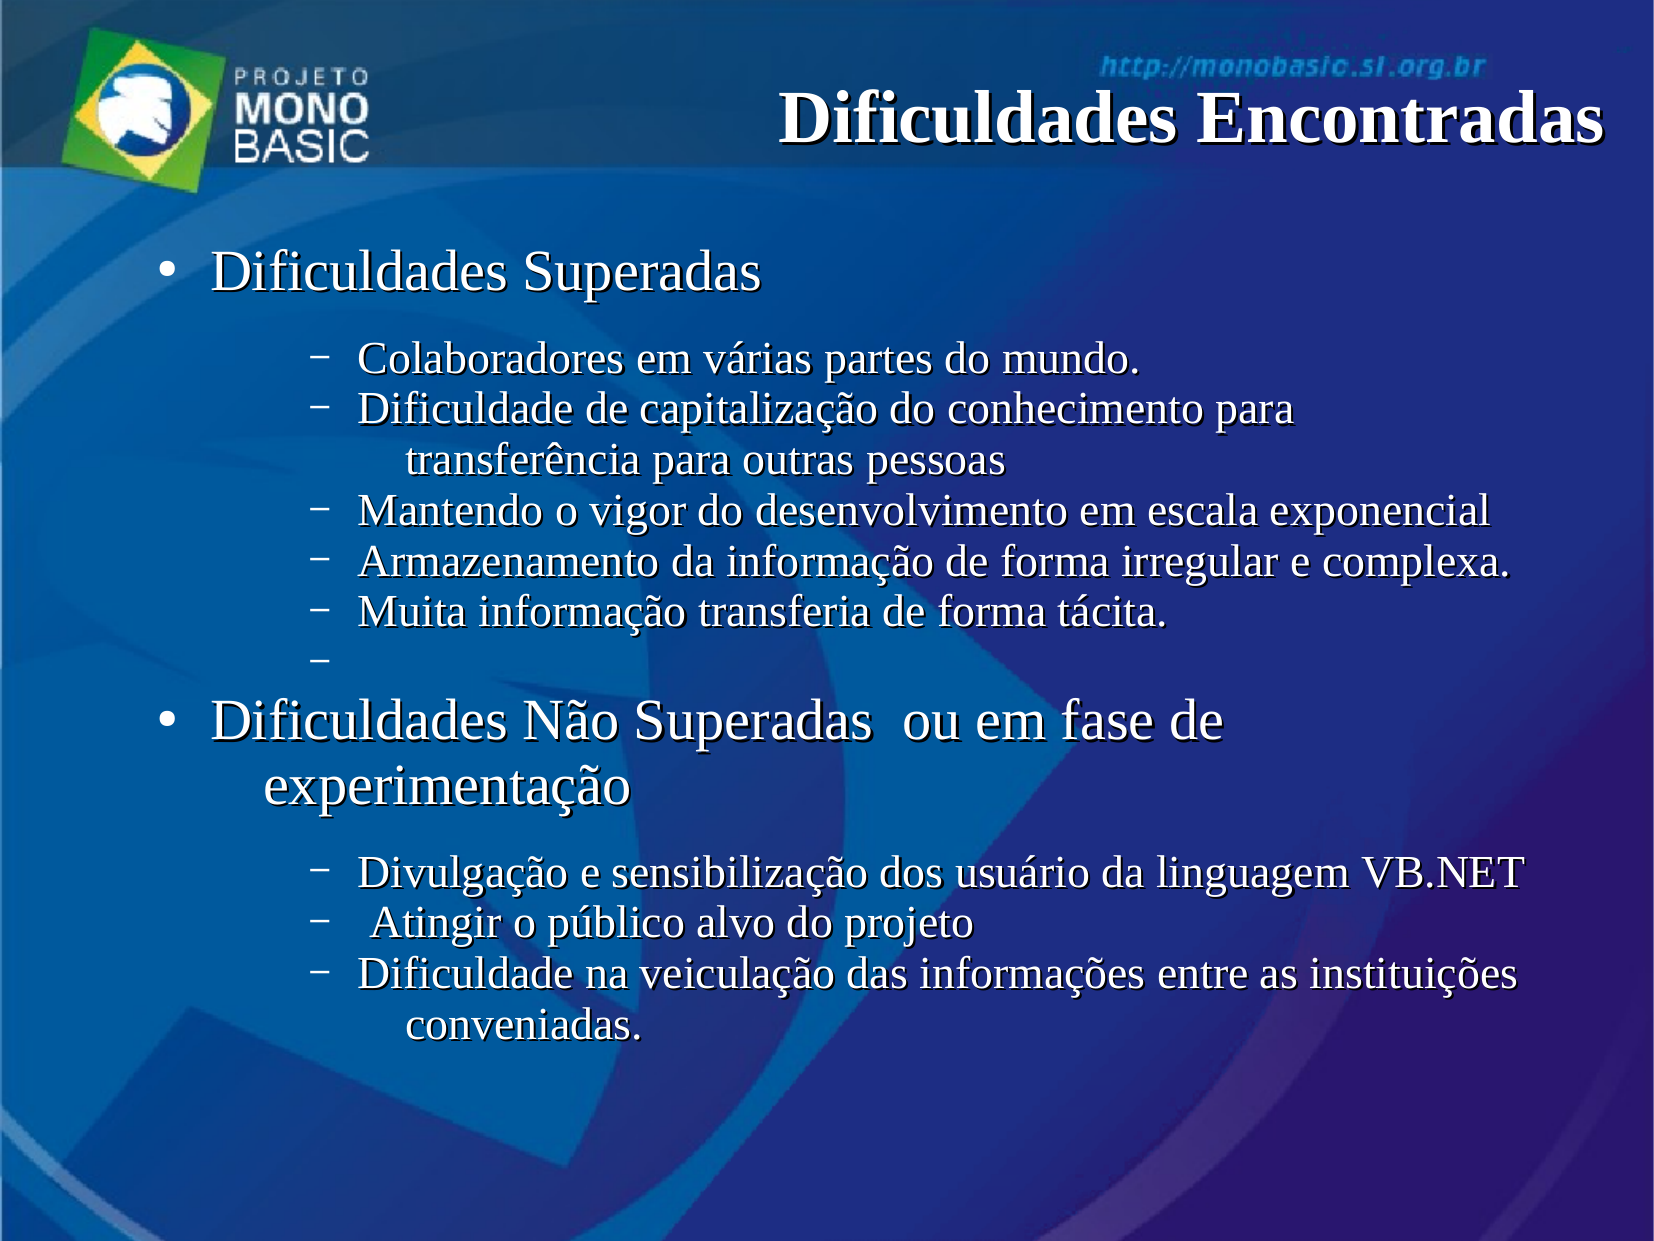

Dificuldades Encontradas
# Dificuldades Superadas
Colaboradores em várias partes do mundo.
Dificuldade de capitalização do conhecimento para transferência para outras pessoas
Mantendo o vigor do desenvolvimento em escala exponencial
Armazenamento da informação de forma irregular e complexa.
Muita informação transferia de forma tácita.
Dificuldades Não Superadas ou em fase de experimentação
Divulgação e sensibilização dos usuário da linguagem VB.NET
 Atingir o público alvo do projeto
Dificuldade na veiculação das informações entre as instituições conveniadas.